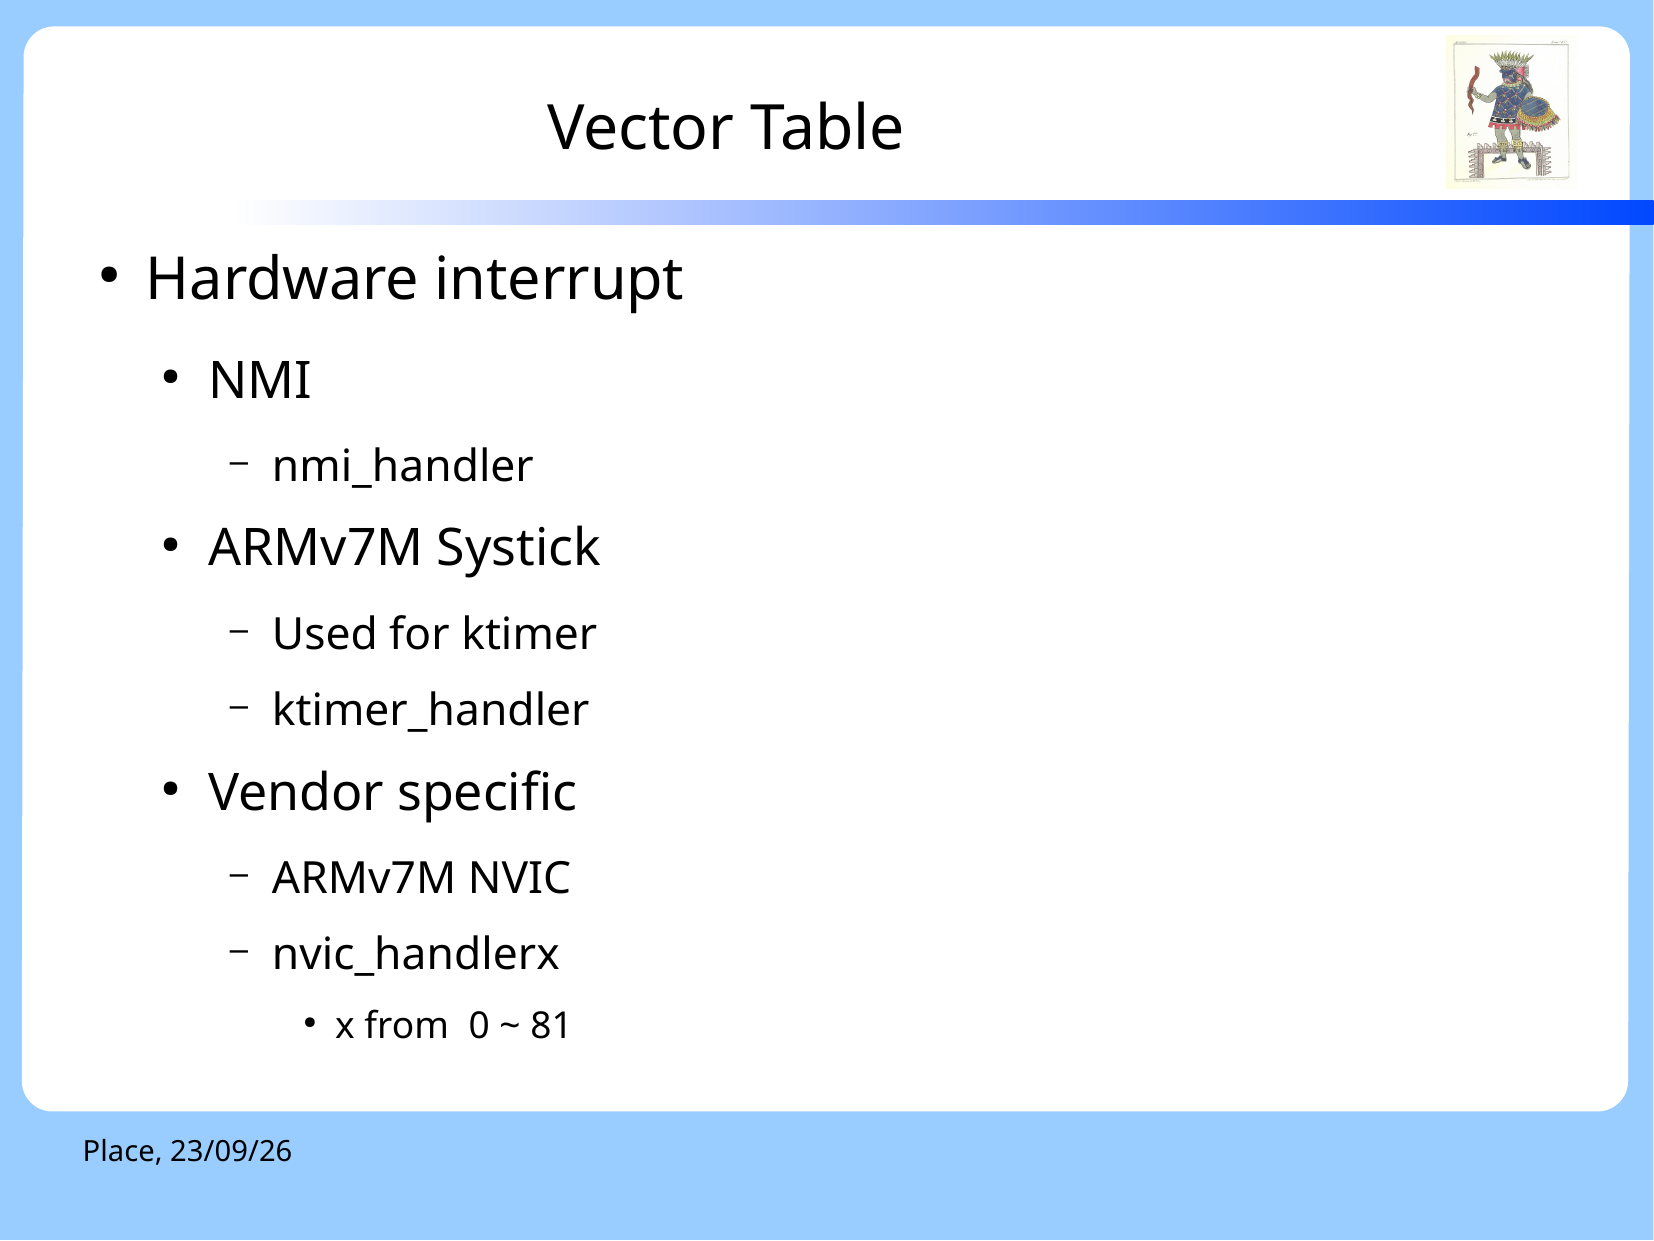

# Vector Table
Hardware interrupt
NMI
nmi_handler
ARMv7M Systick
Used for ktimer
ktimer_handler
Vendor specific
ARMv7M NVIC
nvic_handlerx
x from 0 ~ 81